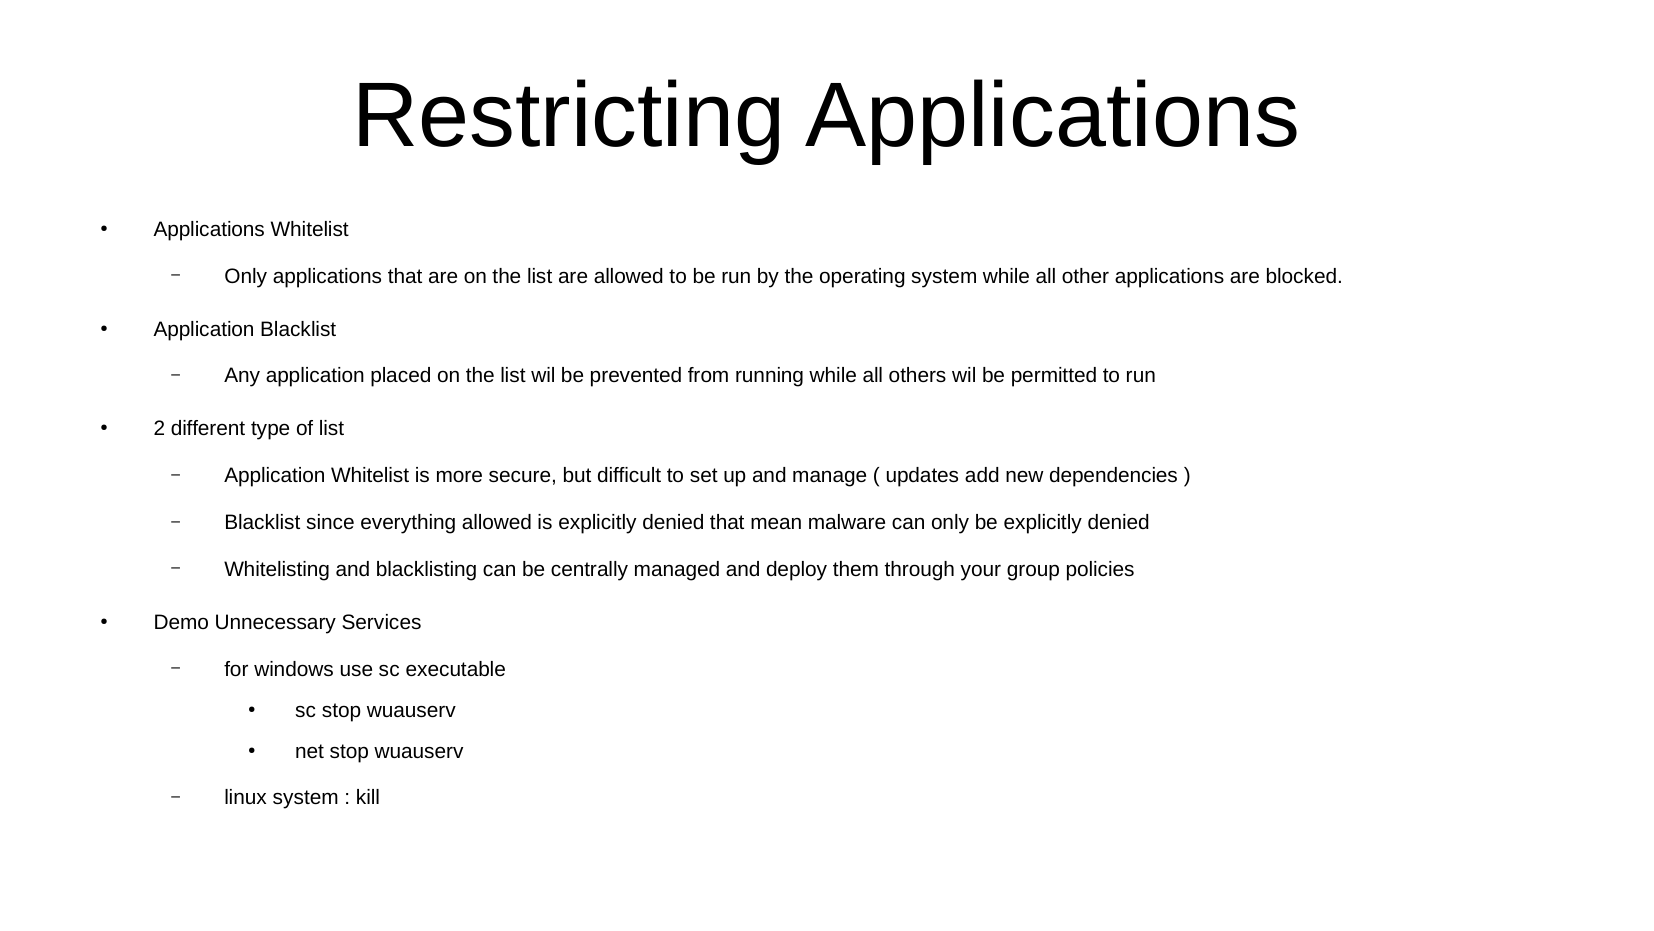

# Restricting Applications
Applications Whitelist
Only applications that are on the list are allowed to be run by the operating system while all other applications are blocked.
Application Blacklist
Any application placed on the list wil be prevented from running while all others wil be permitted to run
2 different type of list
Application Whitelist is more secure, but difficult to set up and manage ( updates add new dependencies )
Blacklist since everything allowed is explicitly denied that mean malware can only be explicitly denied
Whitelisting and blacklisting can be centrally managed and deploy them through your group policies
Demo Unnecessary Services
for windows use sc executable
sc stop wuauserv
net stop wuauserv
linux system : kill